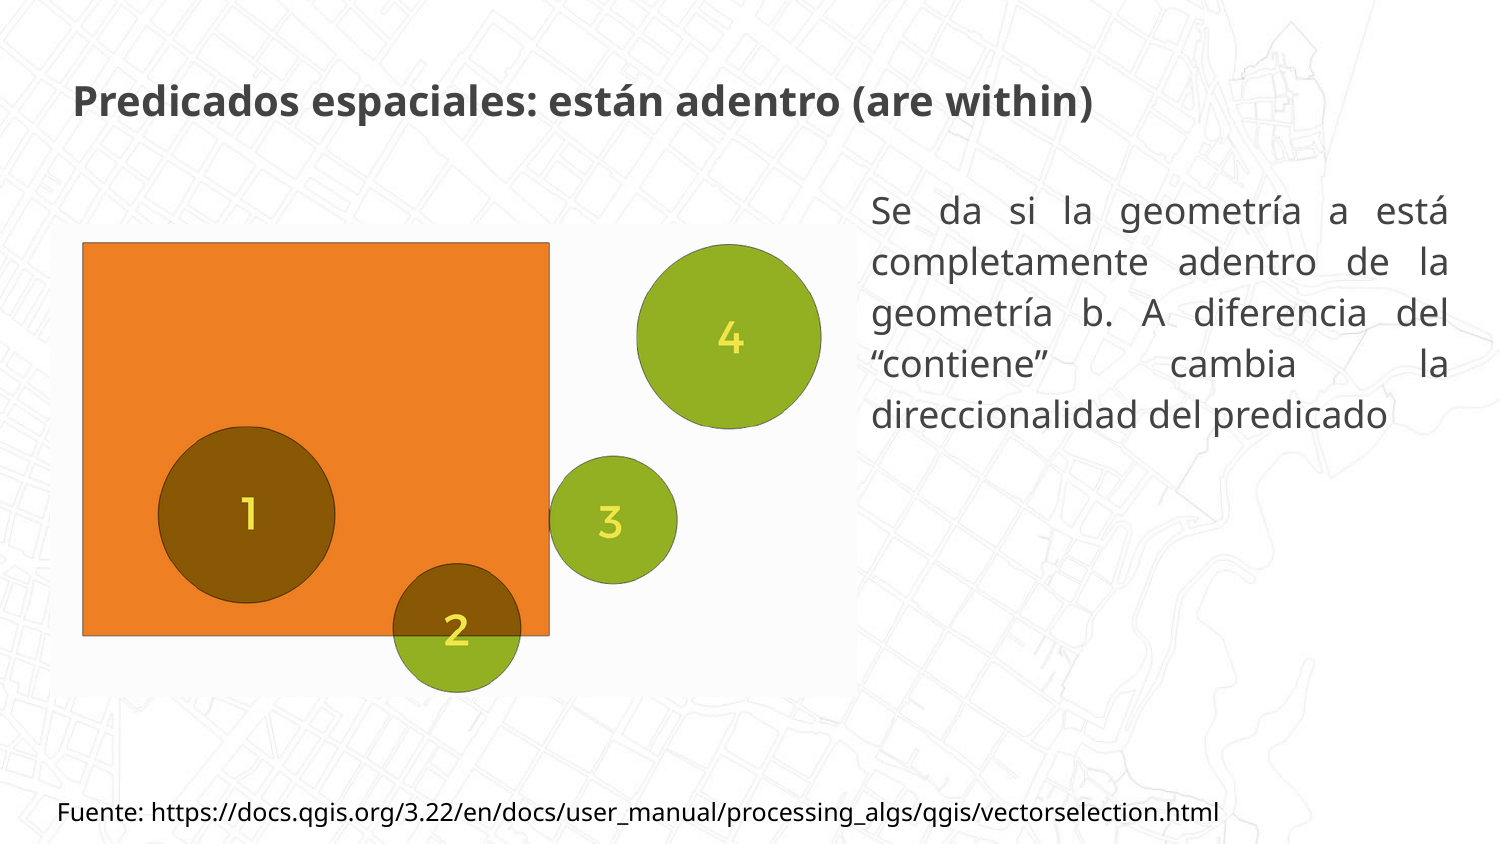

Predicados espaciales: están adentro (are within)
Se da si la geometría a está completamente adentro de la geometría b. A diferencia del “contiene” cambia la direccionalidad del predicado
Fuente: https://docs.qgis.org/3.22/en/docs/user_manual/processing_algs/qgis/vectorselection.html